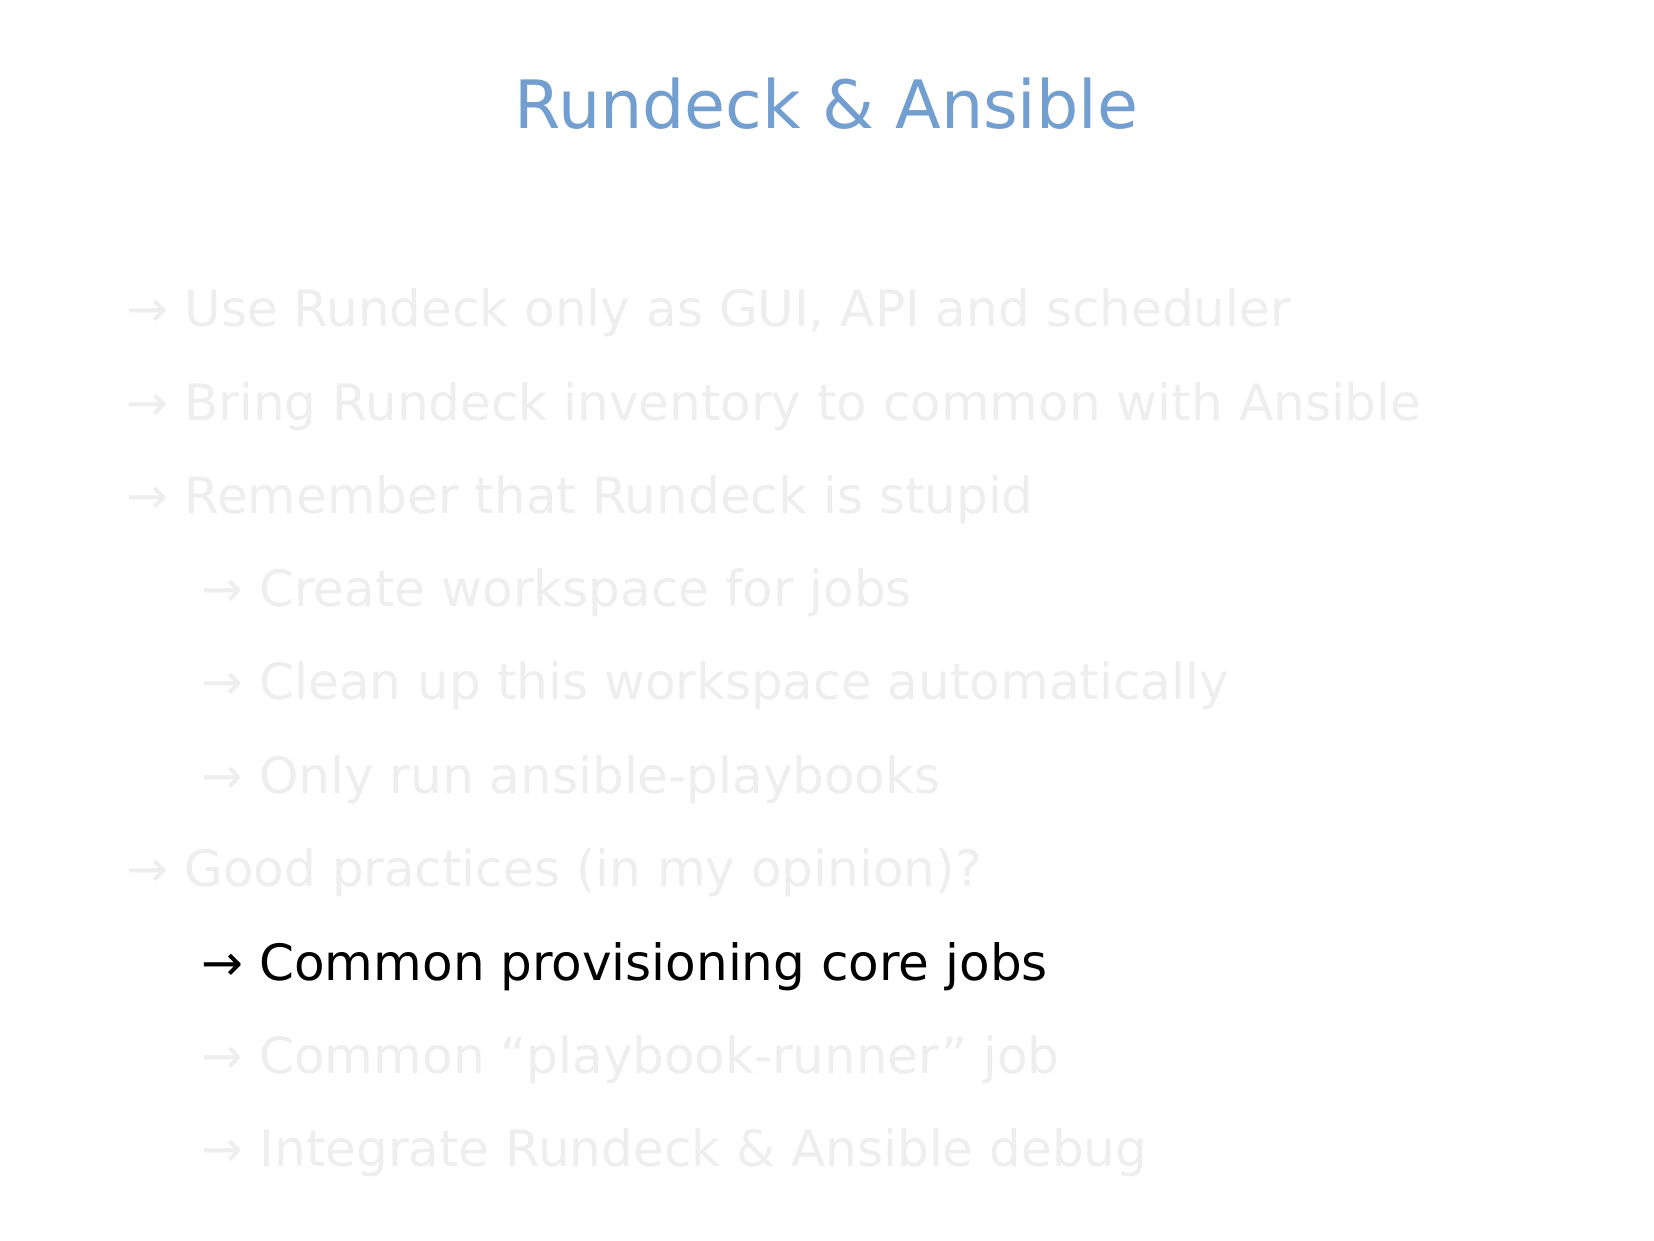

Rundeck & Ansible
→ Use Rundeck only as GUI, API and scheduler
→ Bring Rundeck inventory to common with Ansible
→ Remember that Rundeck is stupid
	→ Create workspace for jobs
	→ Clean up this workspace automatically
	→ Only run ansible-playbooks
→ Good practices (in my opinion)?
	→ Common provisioning core jobs
	→ Common “playbook-runner” job
	→ Integrate Rundeck & Ansible debug